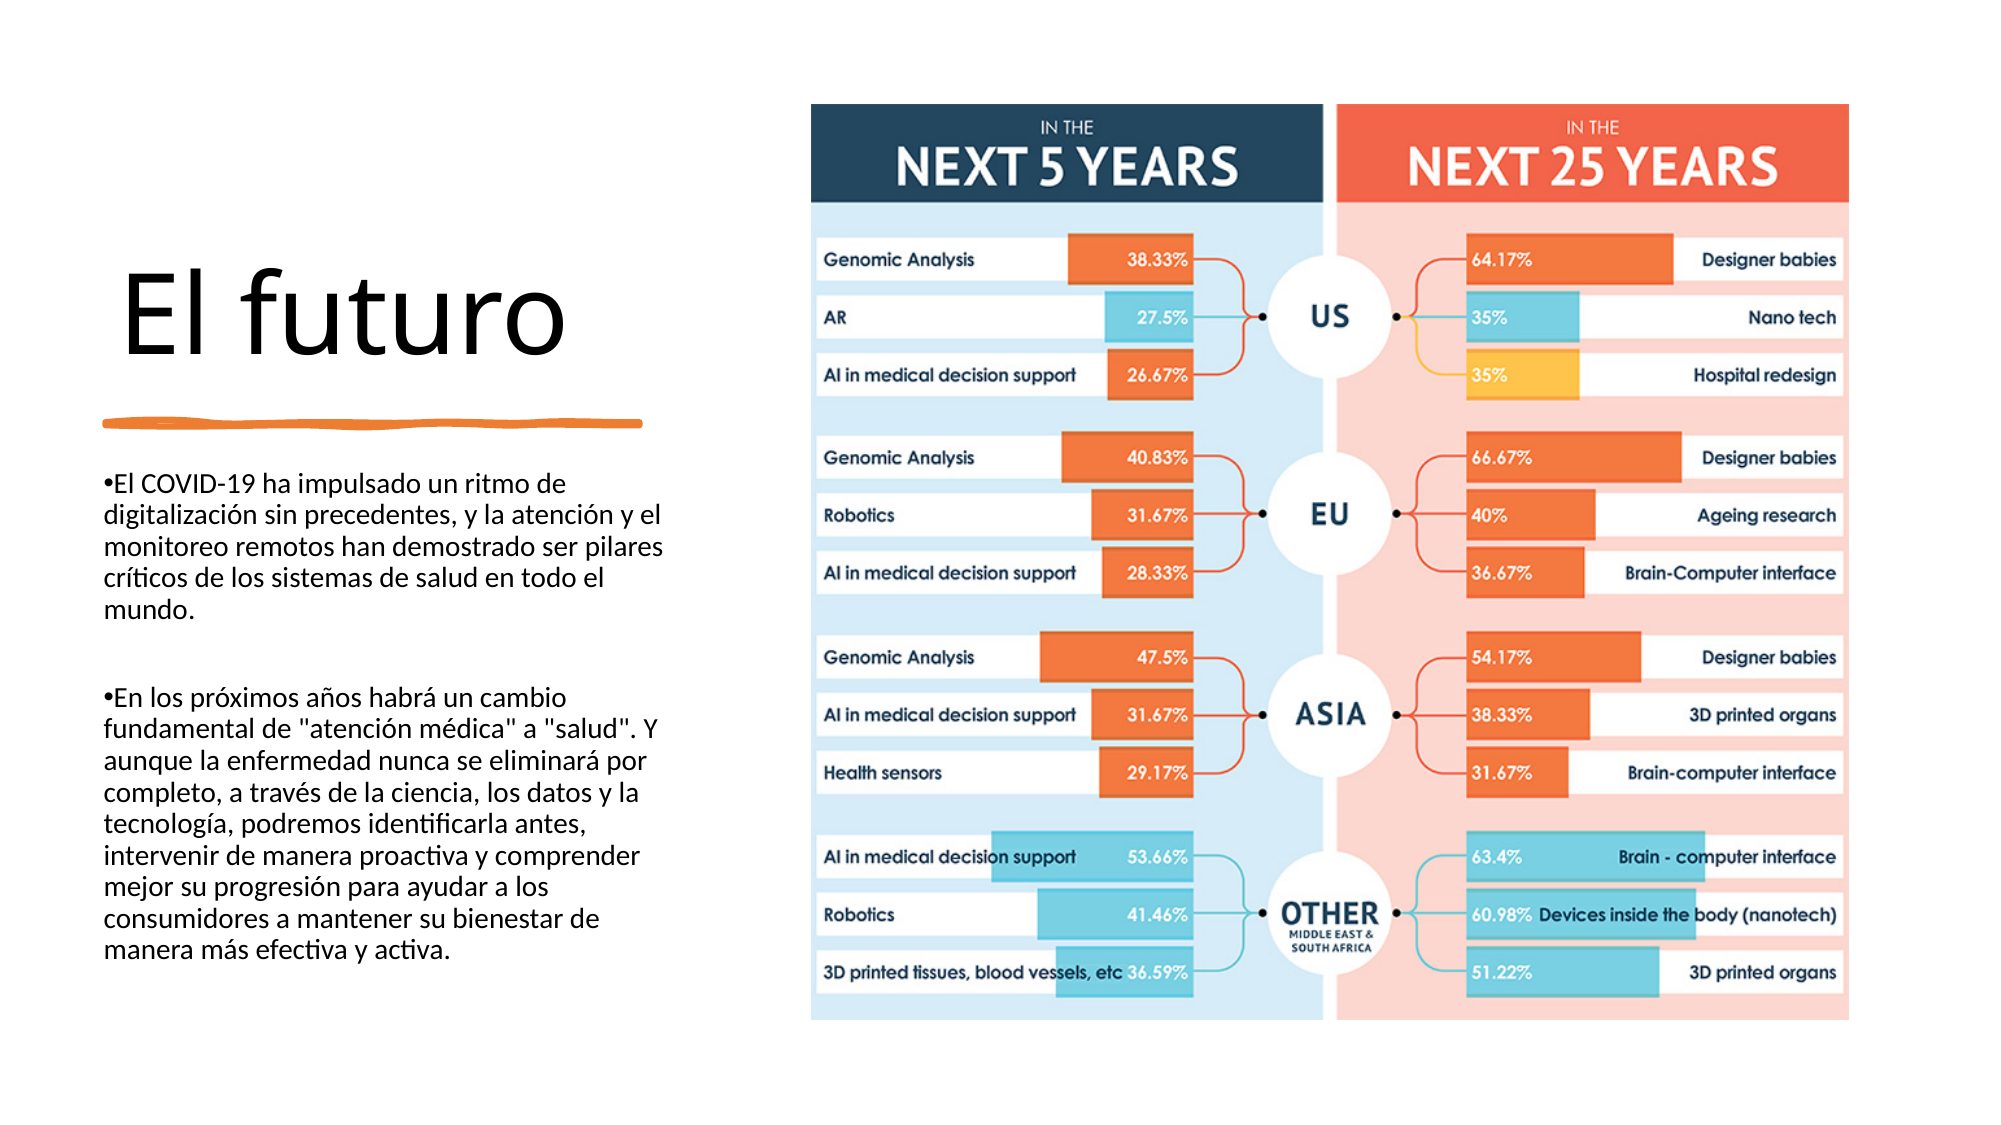

# El futuro
El COVID-19 ha impulsado un ritmo de digitalización sin precedentes, y la atención y el monitoreo remotos han demostrado ser pilares críticos de los sistemas de salud en todo el mundo.
En los próximos años habrá un cambio fundamental de "atención médica" a "salud". Y aunque la enfermedad nunca se eliminará por completo, a través de la ciencia, los datos y la tecnología, podremos identificarla antes, intervenir de manera proactiva y comprender mejor su progresión para ayudar a los consumidores a mantener su bienestar de manera más efectiva y activa.